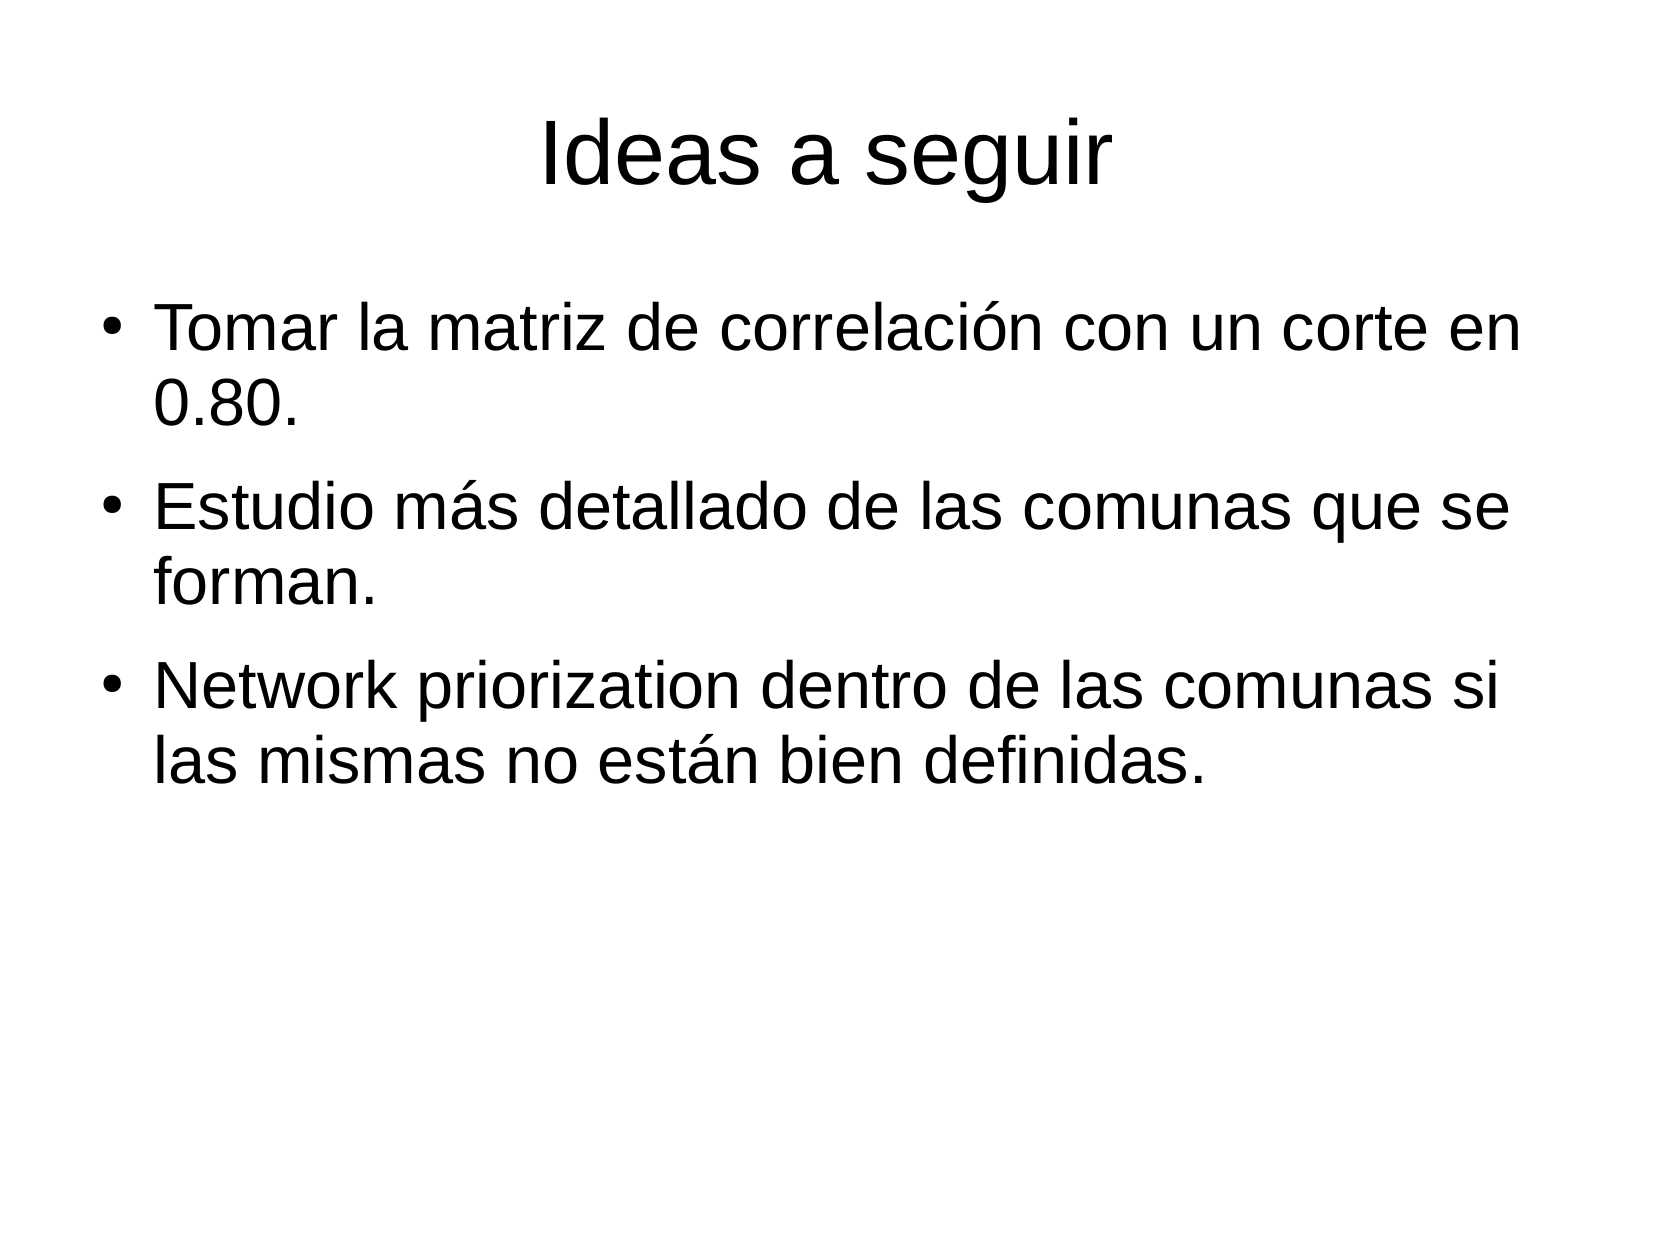

# Ideas a seguir
Tomar la matriz de correlación con un corte en 0.80.
Estudio más detallado de las comunas que se forman.
Network priorization dentro de las comunas si las mismas no están bien definidas.